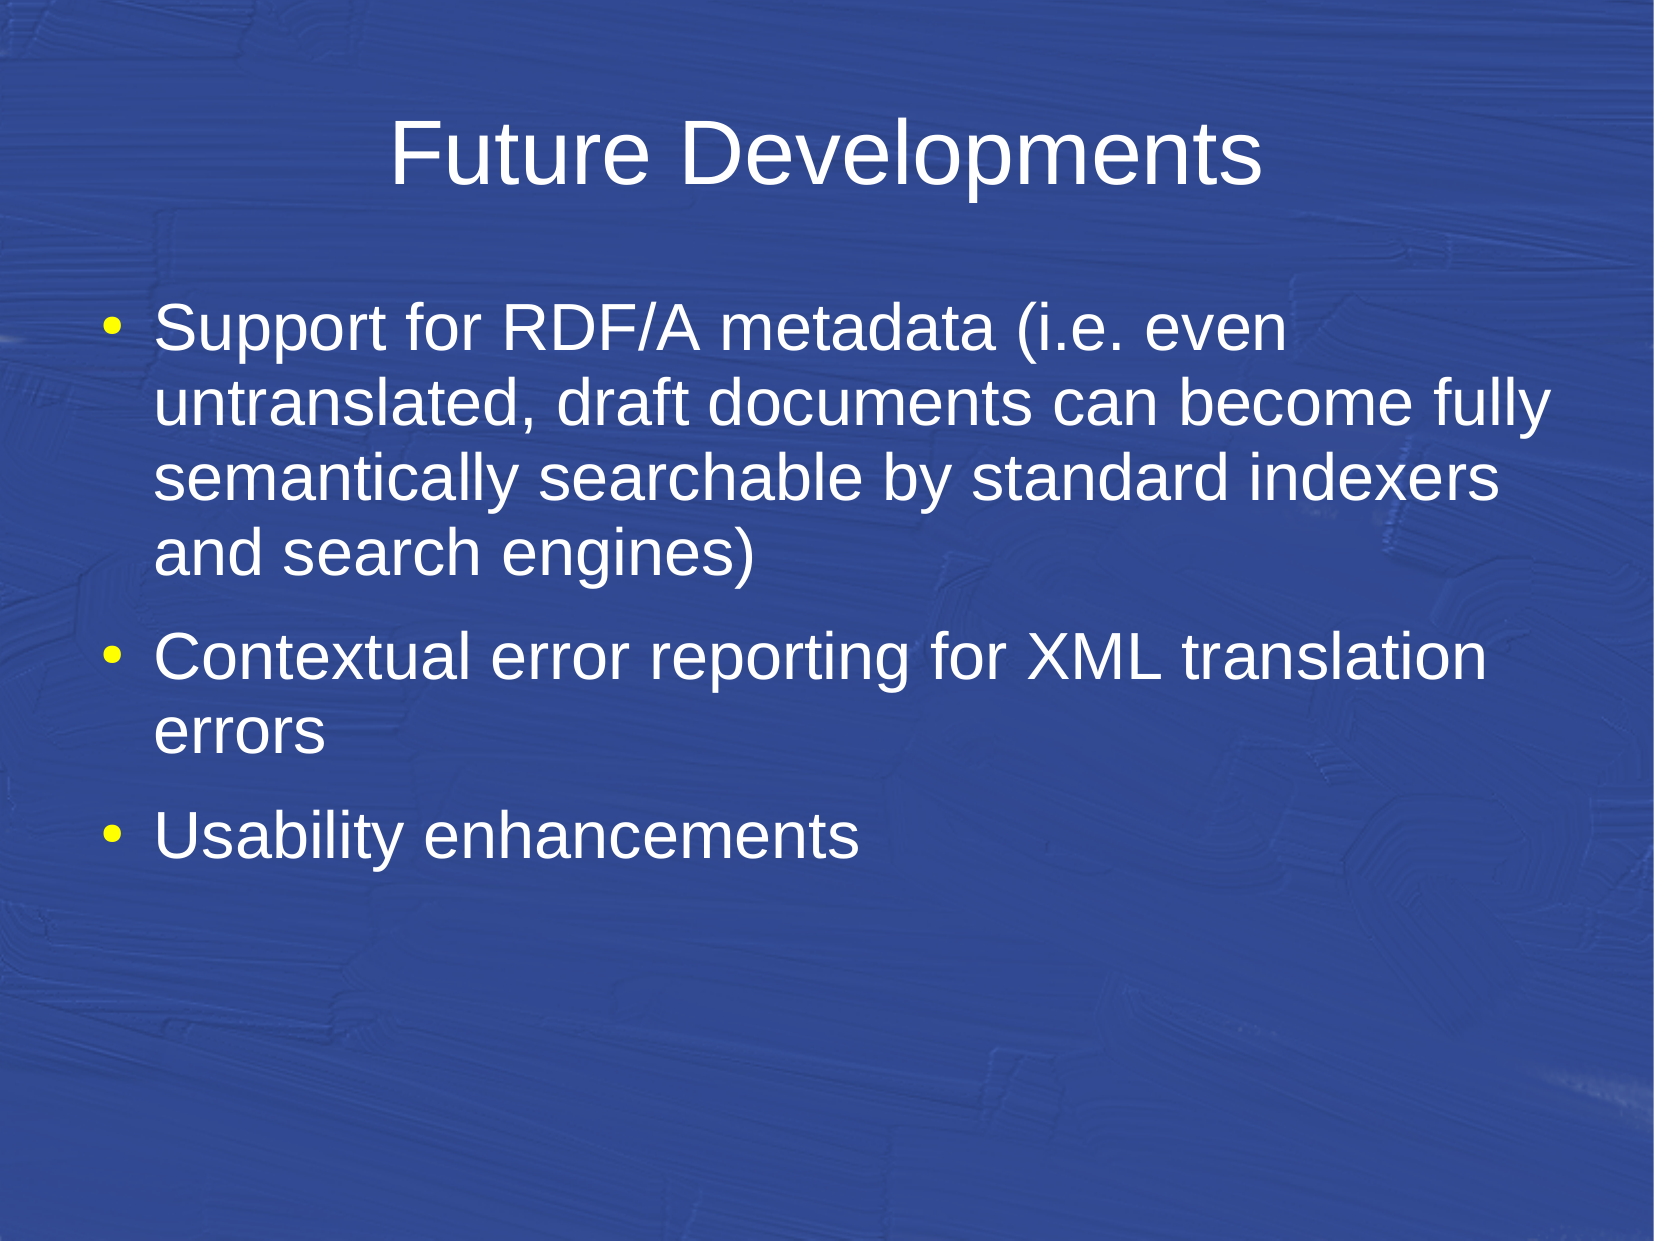

# Future Developments
Support for RDF/A metadata (i.e. even untranslated, draft documents can become fully semantically searchable by standard indexers and search engines)
Contextual error reporting for XML translation errors
Usability enhancements